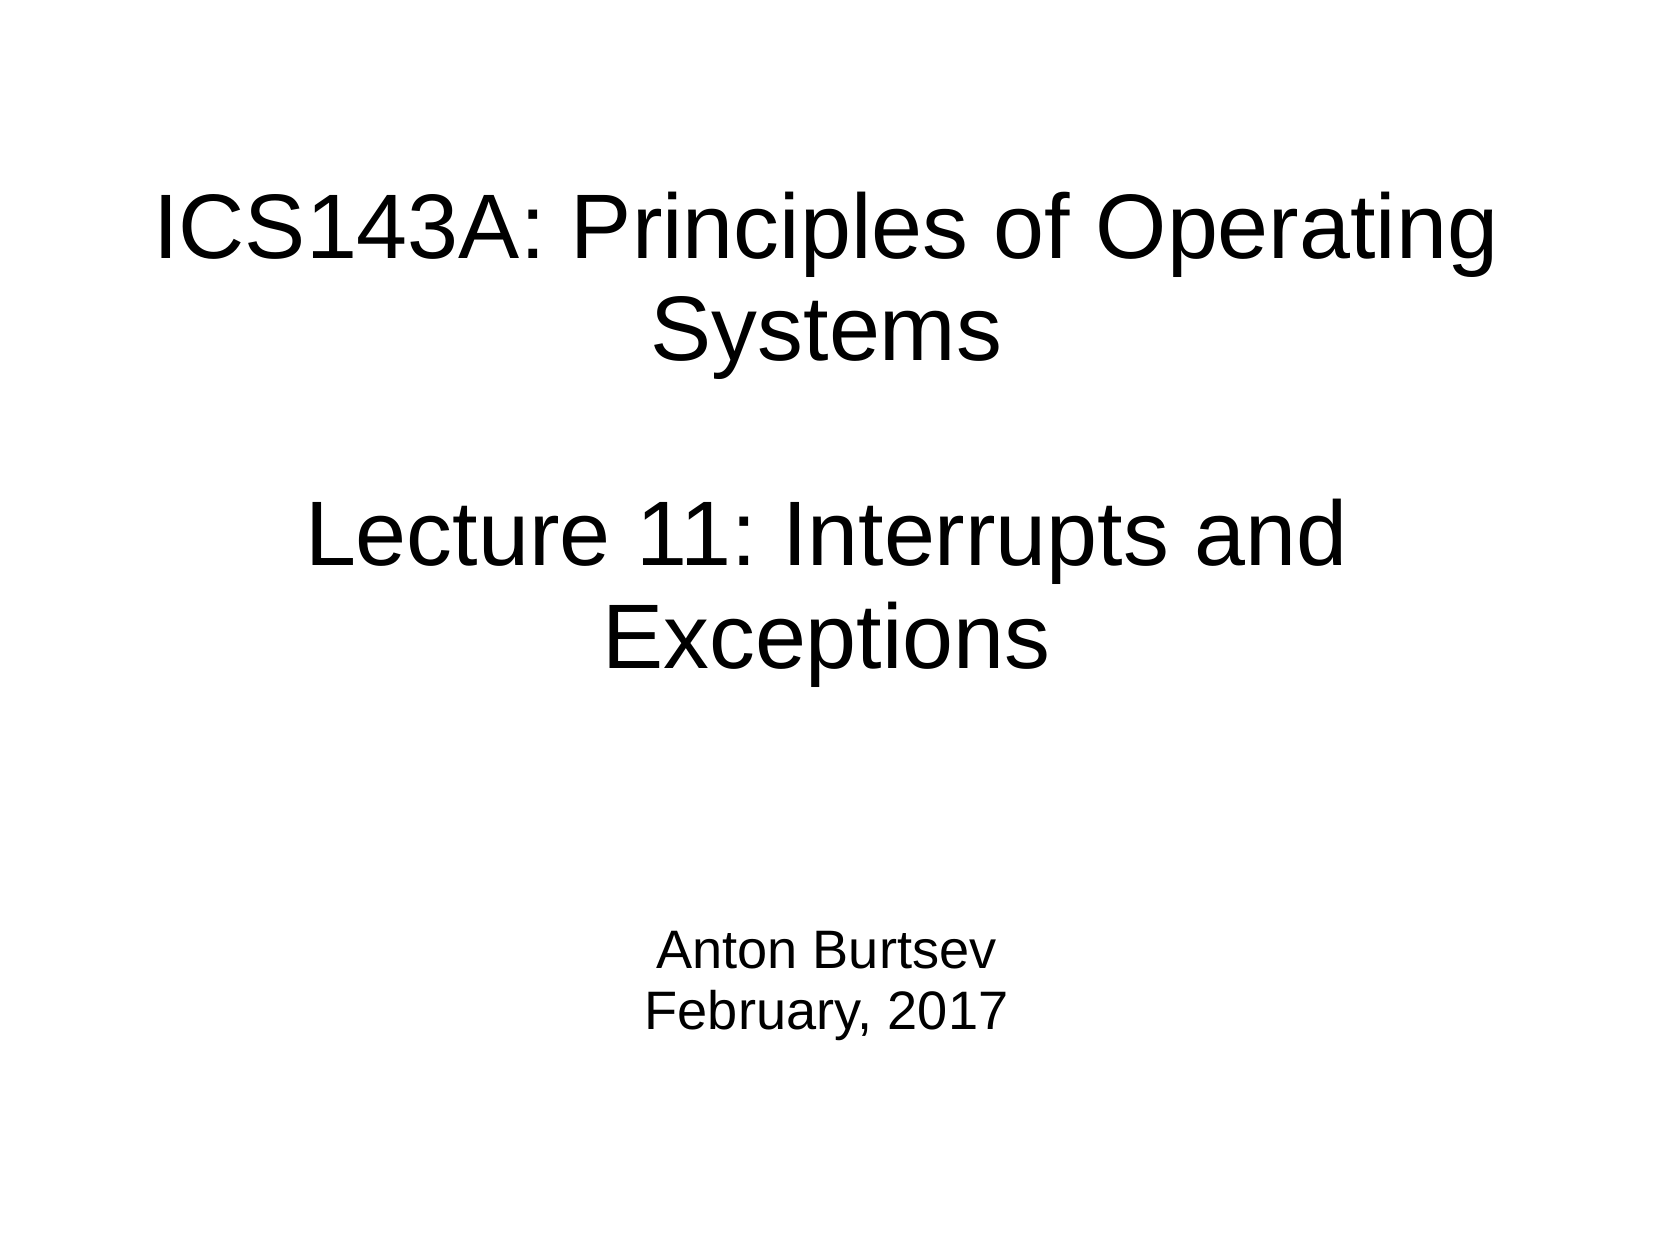

# ICS143A: Principles of Operating Systems Lecture 11: Interrupts and Exceptions
Anton Burtsev
February, 2017